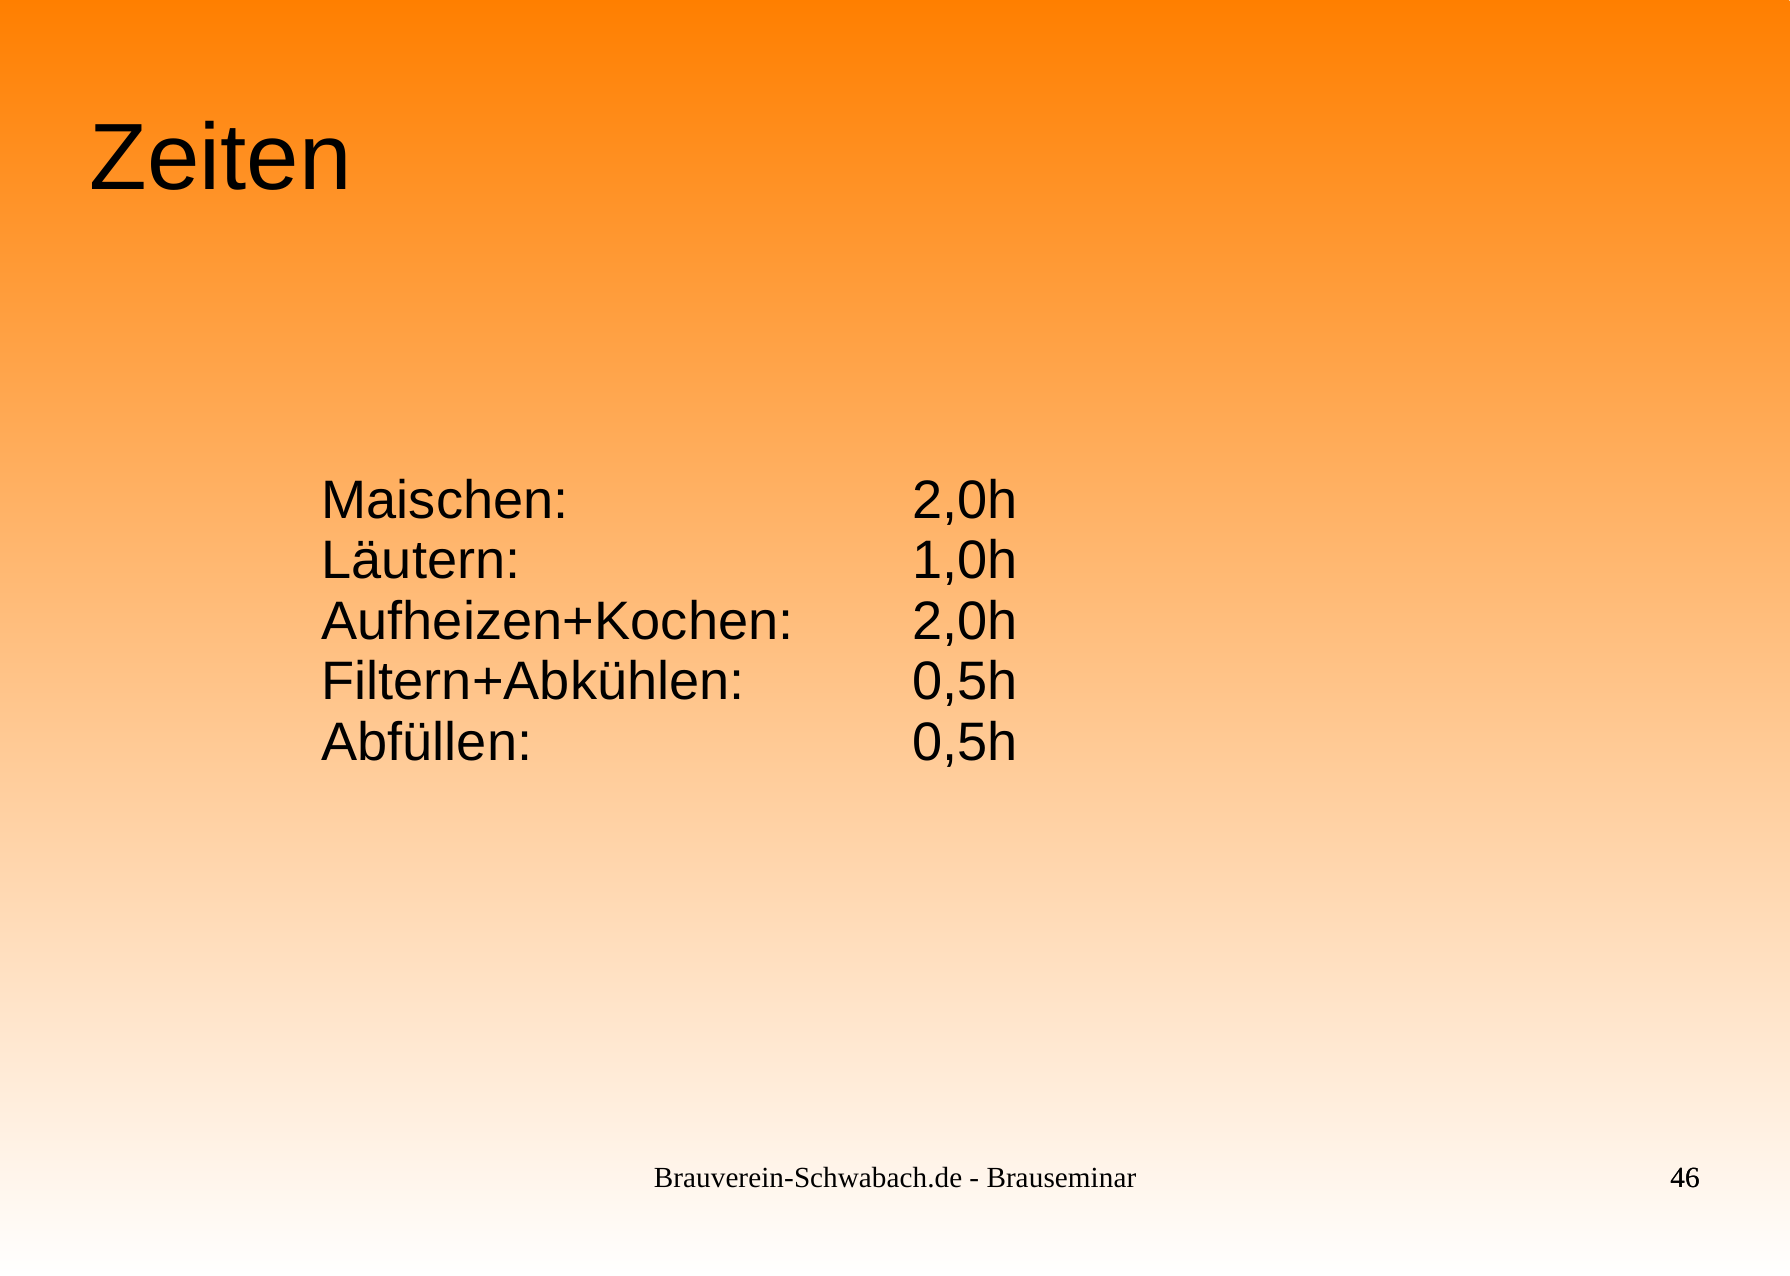

# Zeiten
Maischen: 					2,0h
Läutern:						1,0h
Aufheizen+Kochen:		2,0h
Filtern+Abkühlen:			0,5h
Abfüllen:						0,5h
Brauverein-Schwabach.de - Brauseminar
46